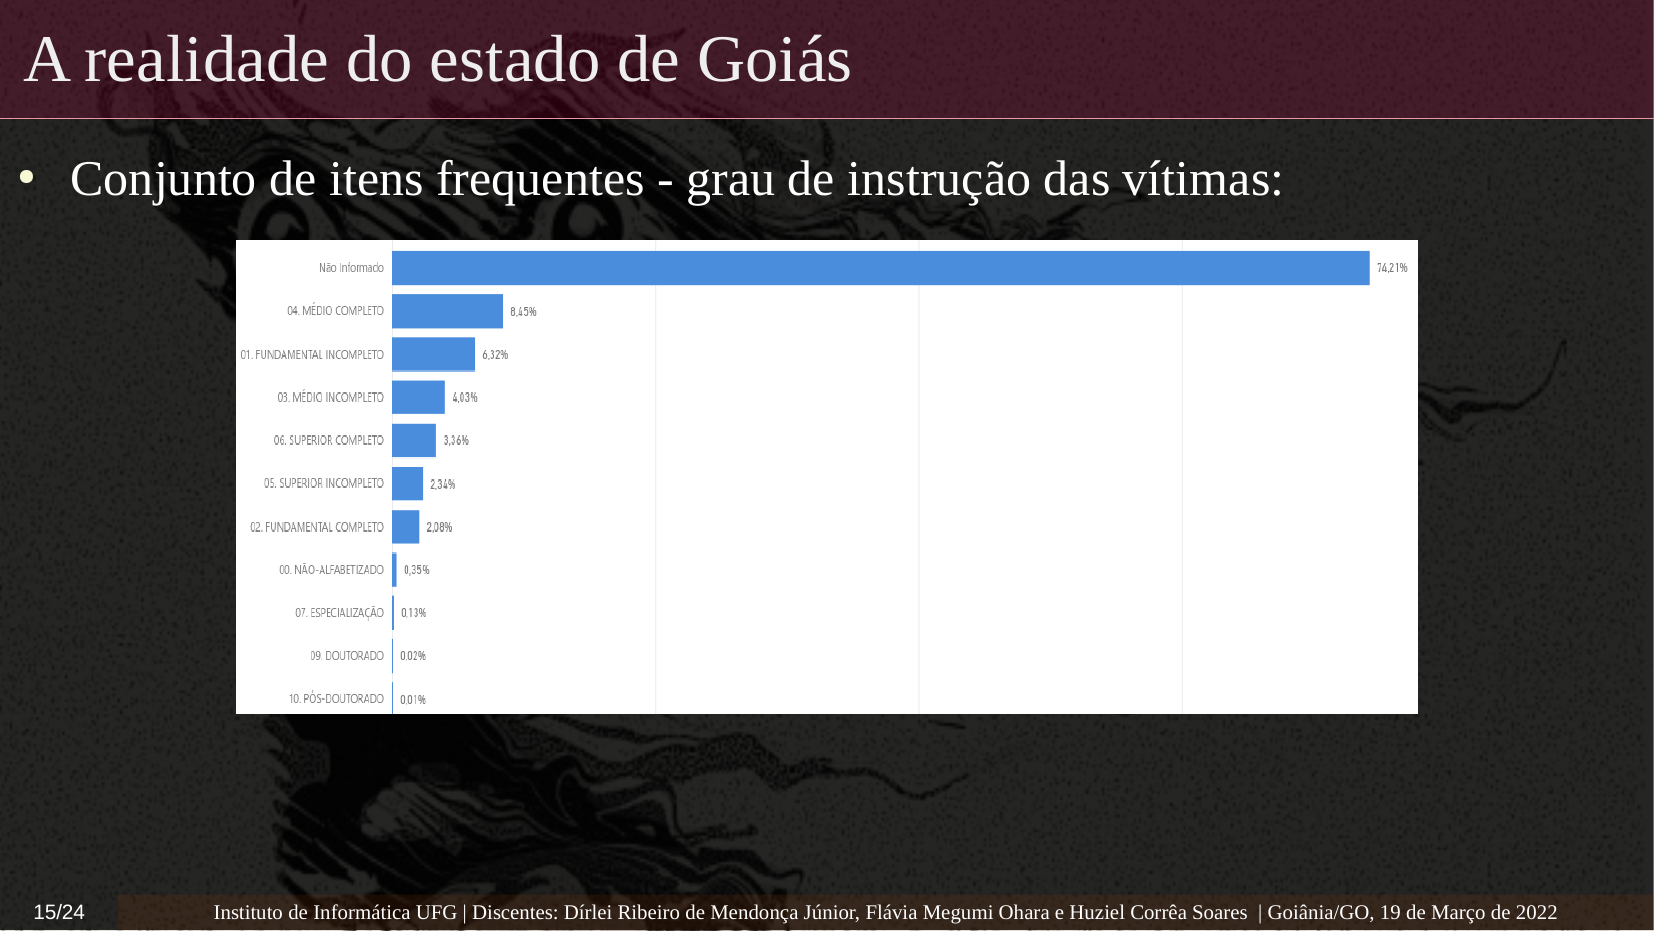

# A realidade do estado de Goiás
Conjunto de itens frequentes - grau de instrução das vítimas:
15